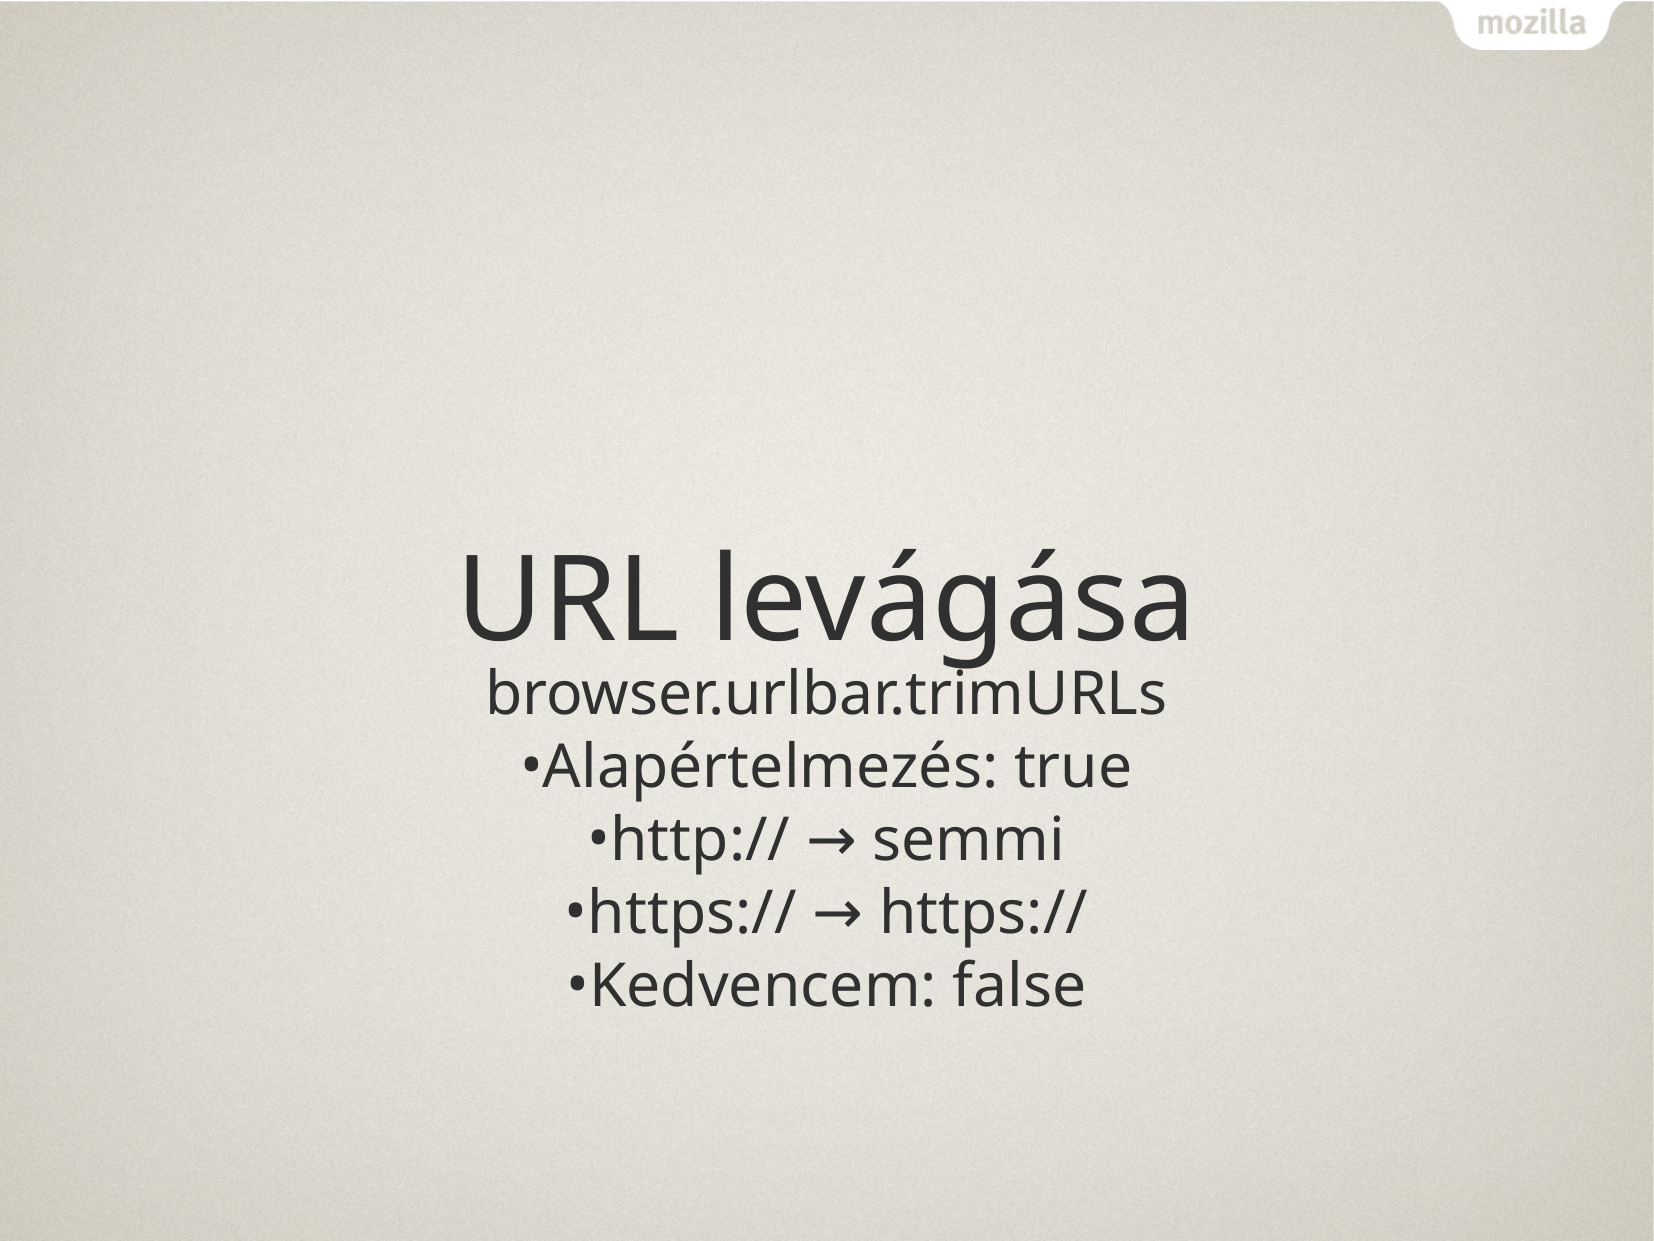

# URL levágása
browser.urlbar.trimURLs
Alapértelmezés: true
http:// → semmi
https:// → https://
Kedvencem: false